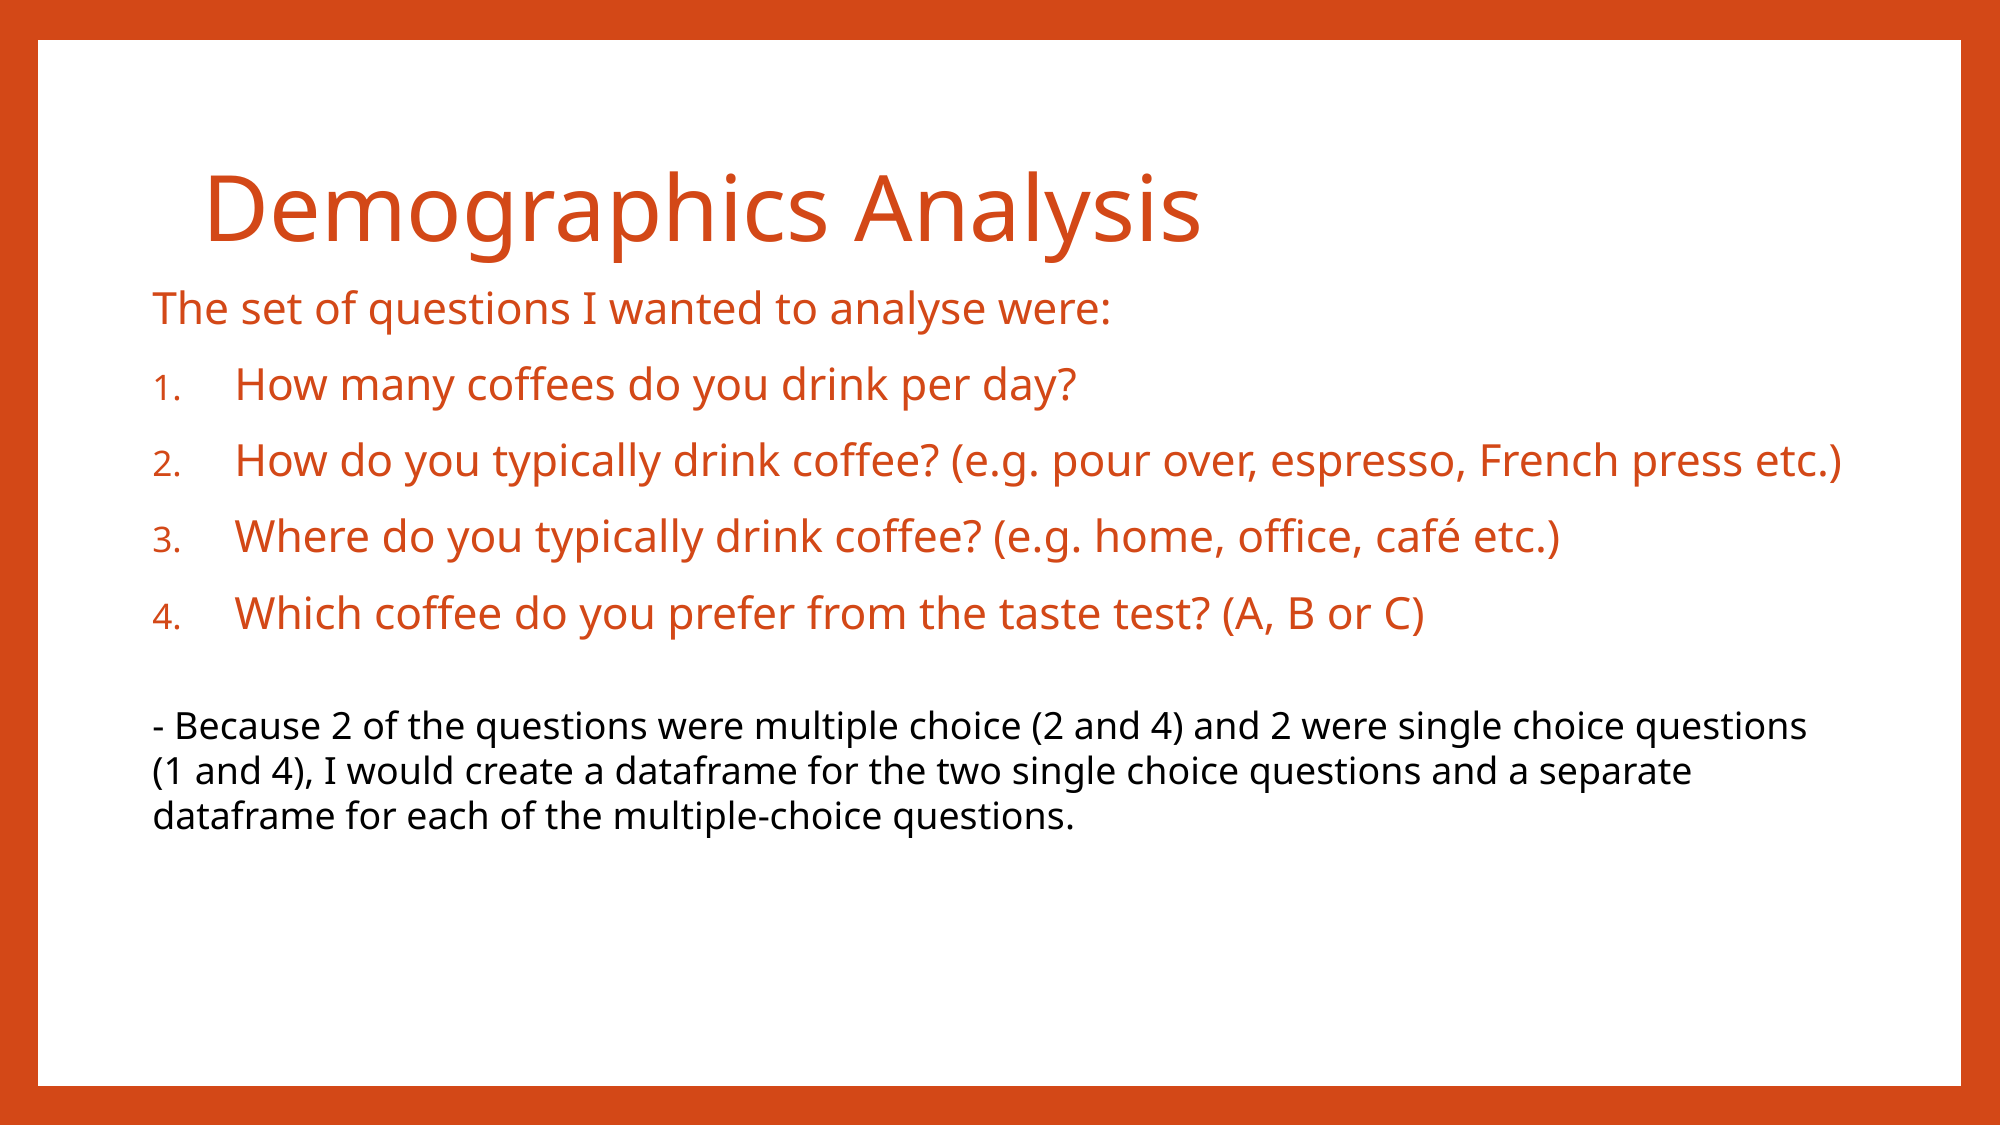

# Demographics Analysis
The set of questions I wanted to analyse were:
How many coffees do you drink per day?
How do you typically drink coffee? (e.g. pour over, espresso, French press etc.)
Where do you typically drink coffee? (e.g. home, office, café etc.)
Which coffee do you prefer from the taste test? (A, B or C)
- Because 2 of the questions were multiple choice (2 and 4) and 2 were single choice questions (1 and 4), I would create a dataframe for the two single choice questions and a separate dataframe for each of the multiple-choice questions.